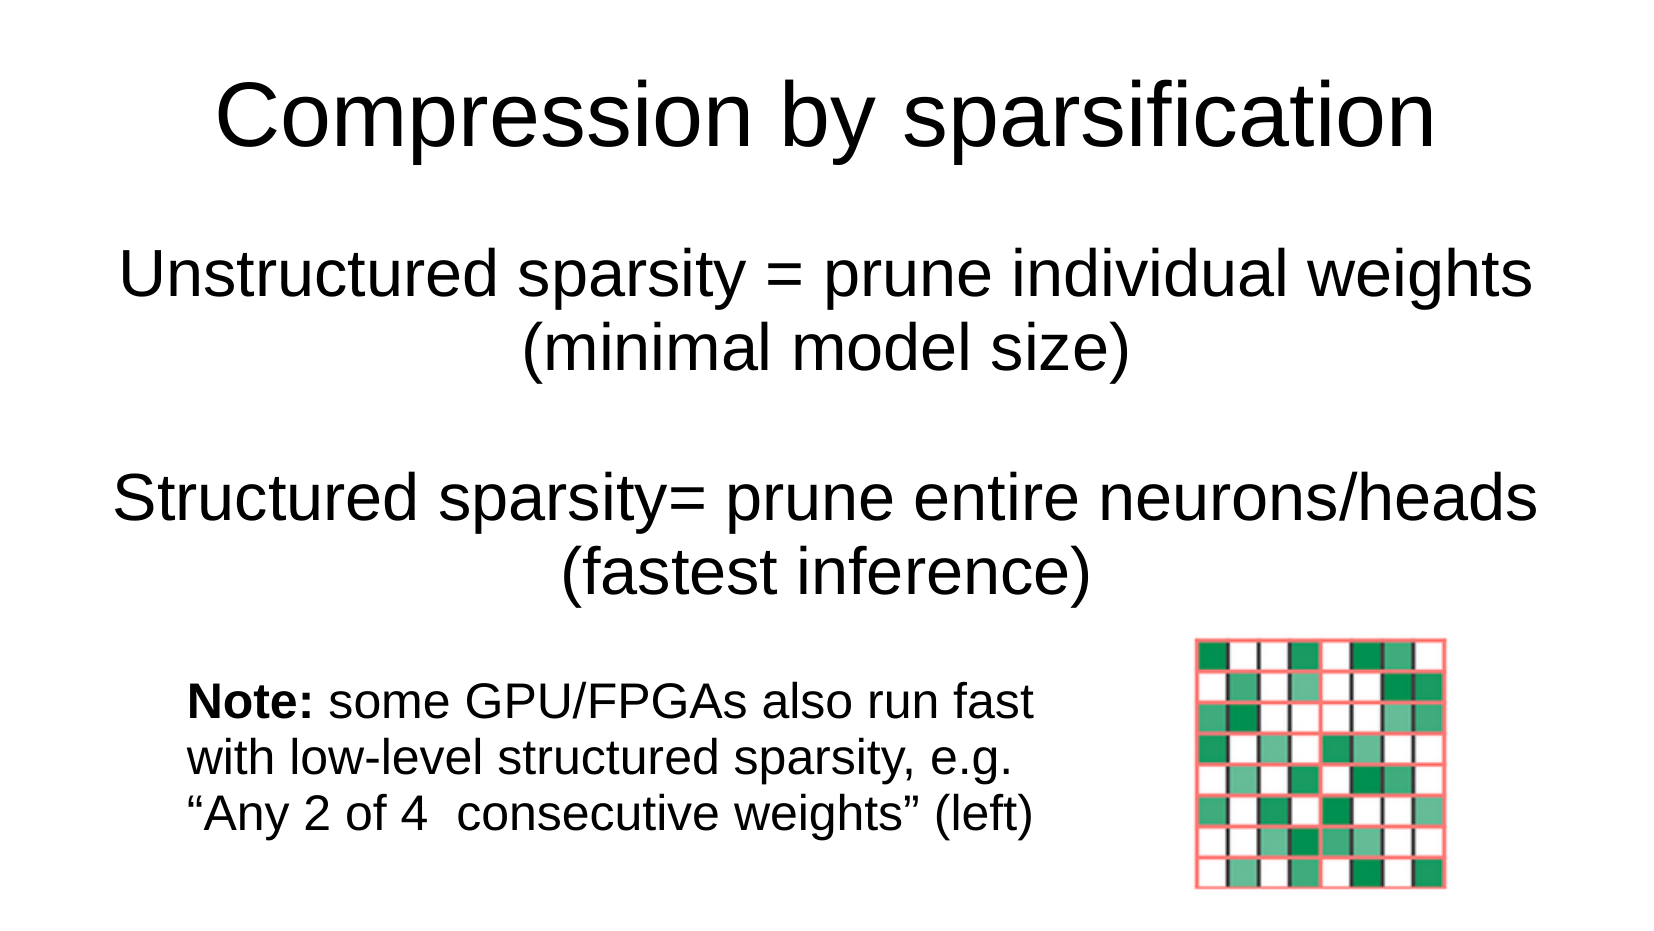

# Compression by sparsification
Unstructured sparsity = prune individual weights
(minimal model size)
Structured sparsity= prune entire neurons/heads
(fastest inference)
Note: some GPU/FPGAs also run fast with low-level structured sparsity, e.g. “Any 2 of 4 consecutive weights” (left)